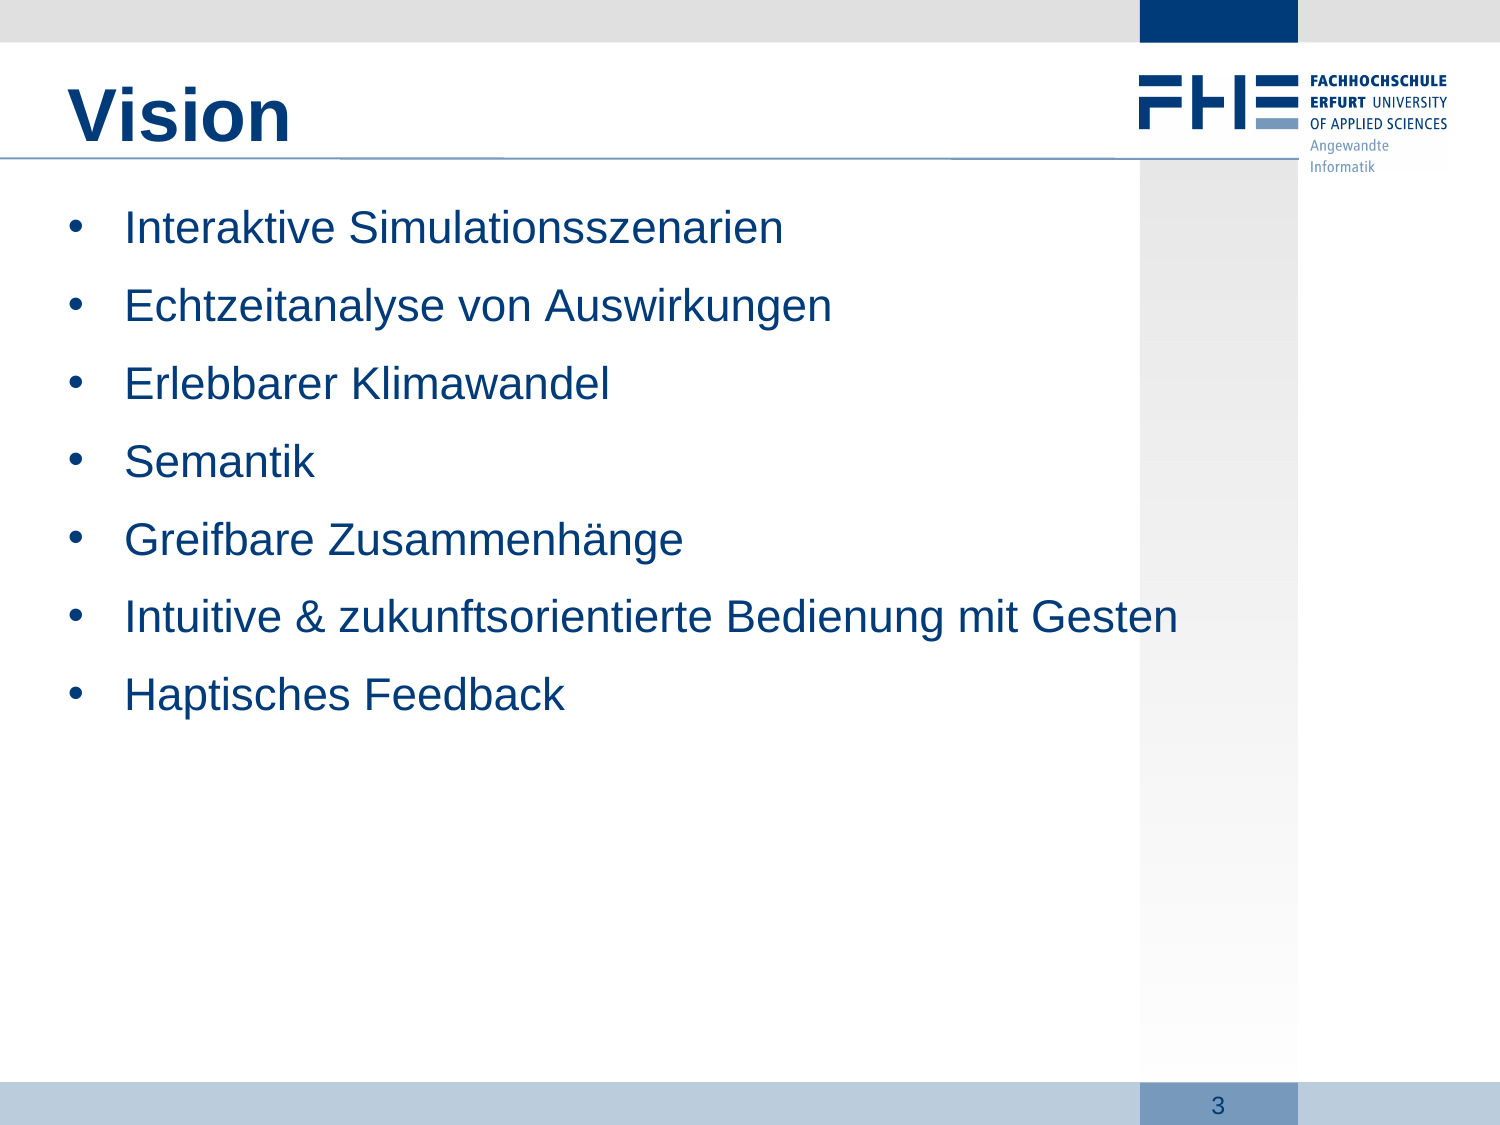

# Vision
Interaktive Simulationsszenarien
Echtzeitanalyse von Auswirkungen
Erlebbarer Klimawandel
Semantik
Greifbare Zusammenhänge
Intuitive & zukunftsorientierte Bedienung mit Gesten
Haptisches Feedback